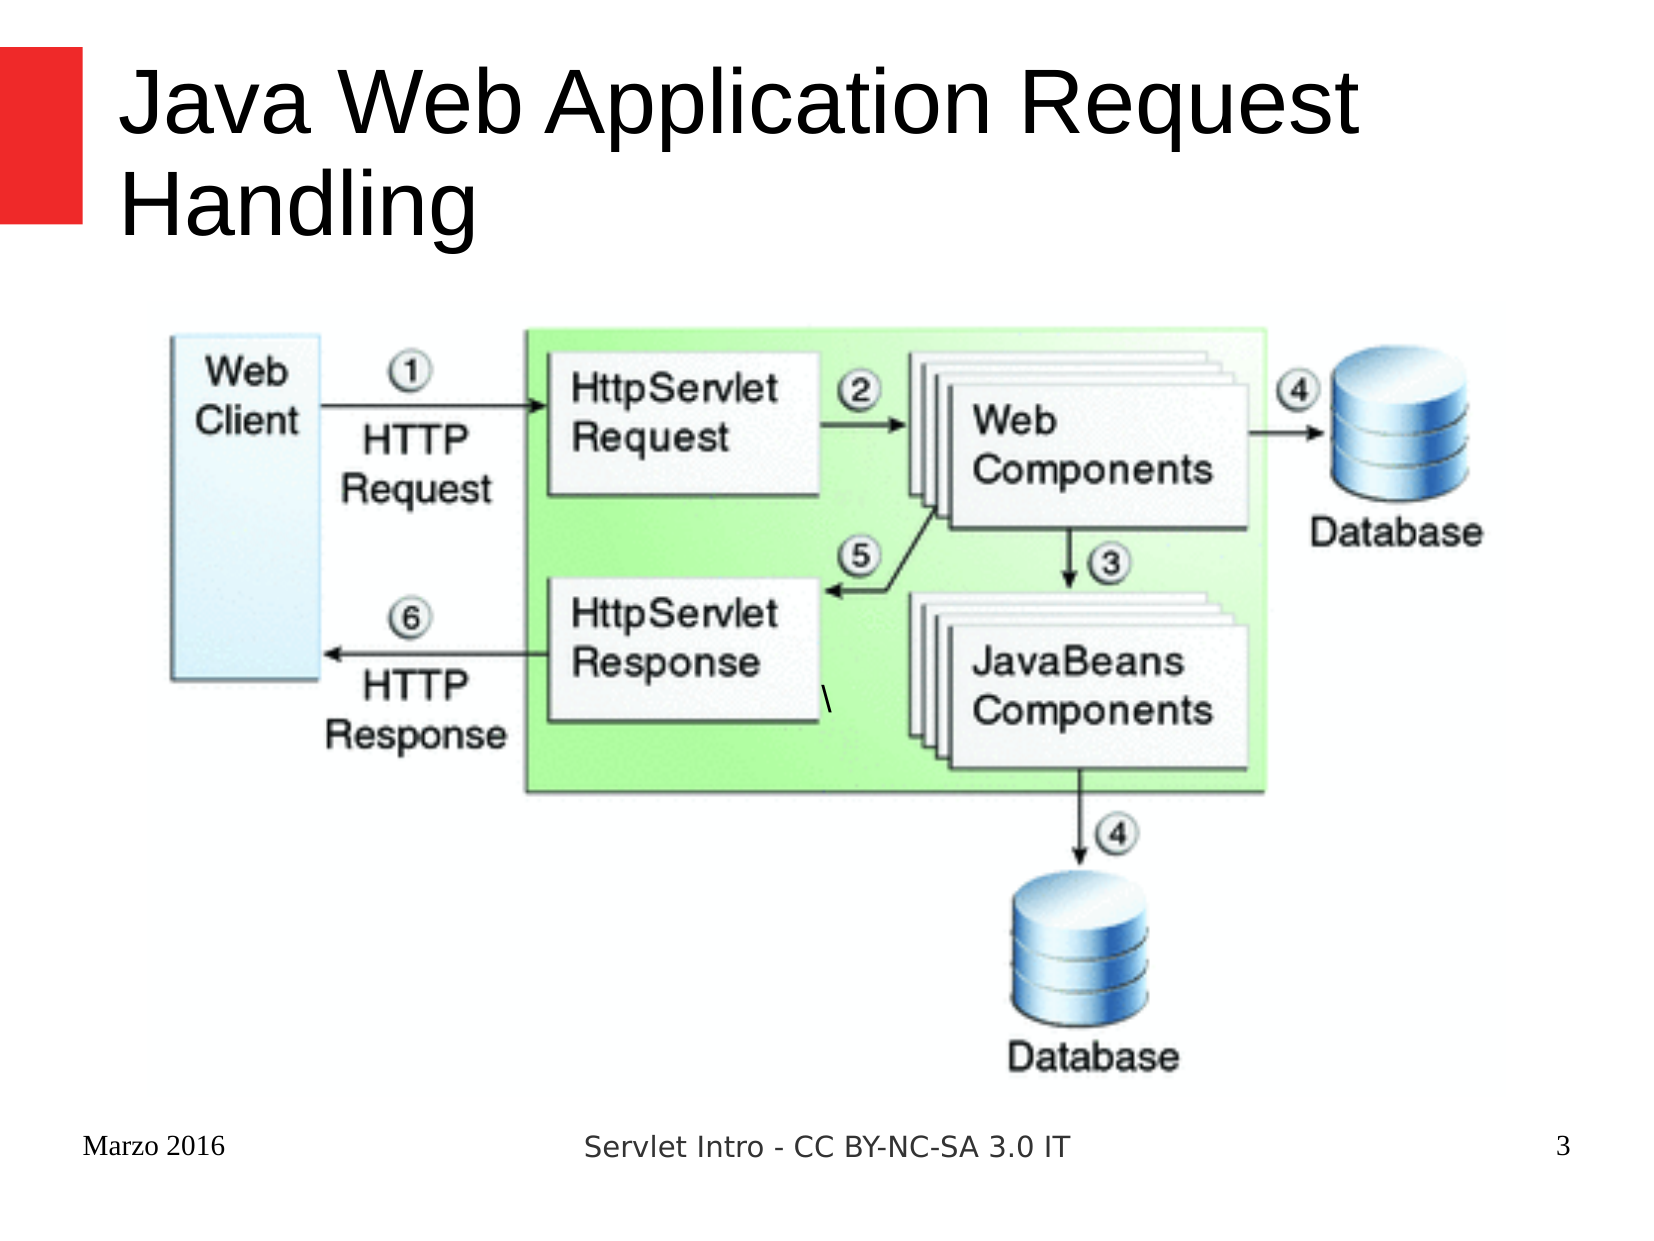

# Java Web Application Request Handling
\
Your Date Here
Your Footer Here
3